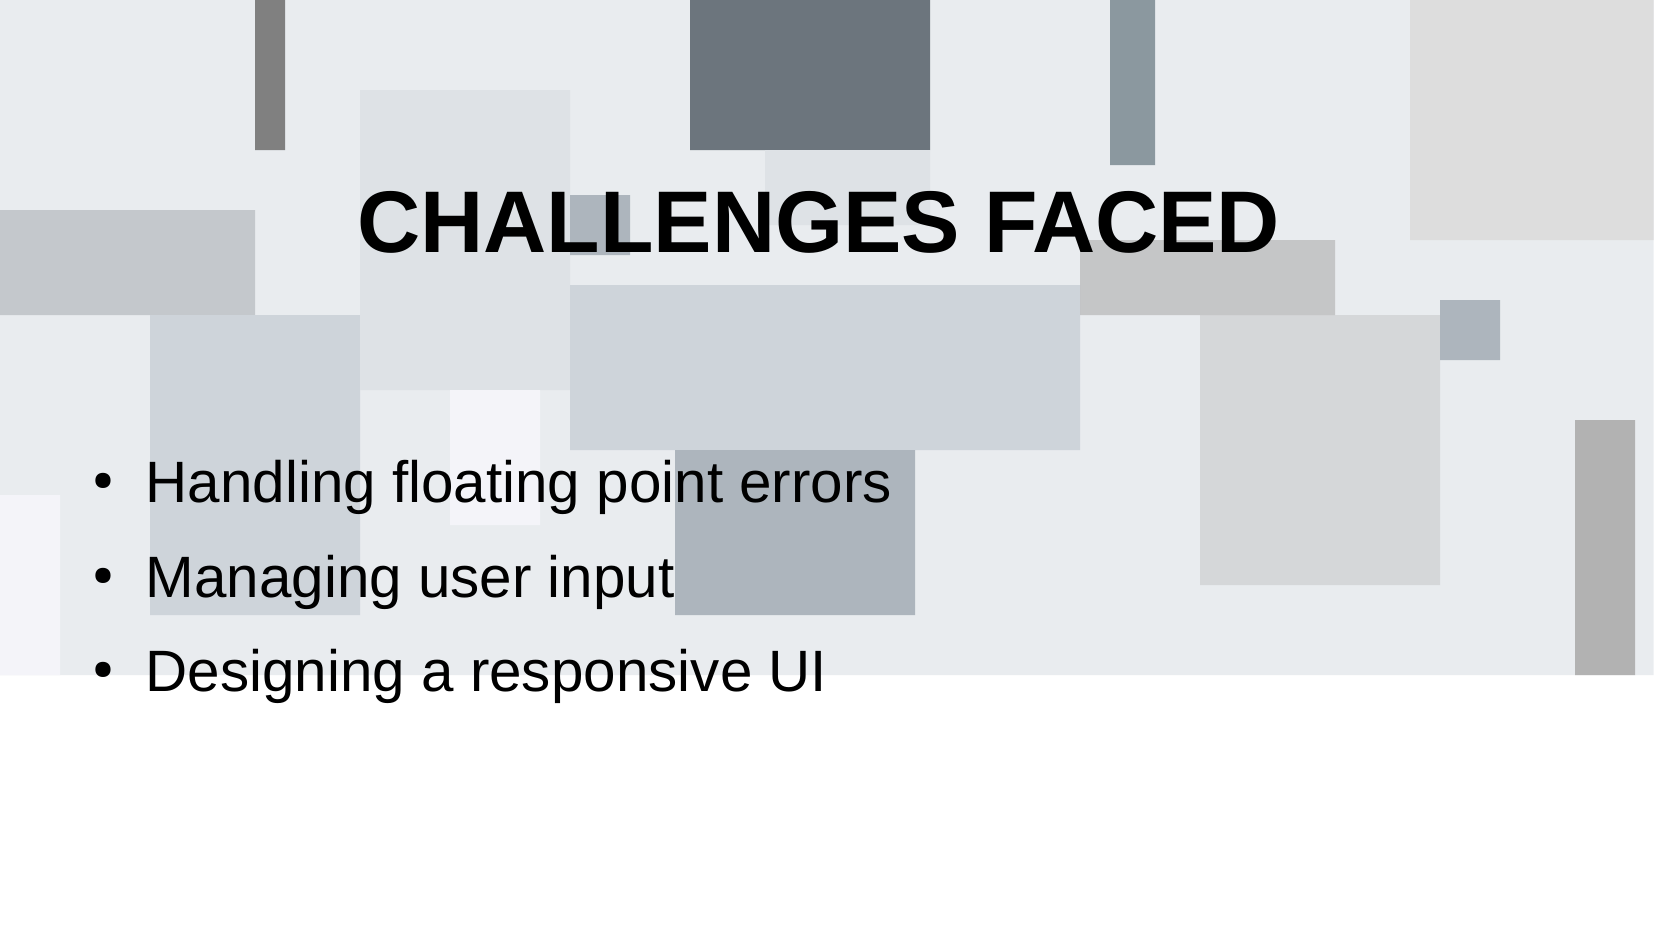

# CHALLENGES FACED
Handling floating point errors
Managing user input
Designing a responsive UI